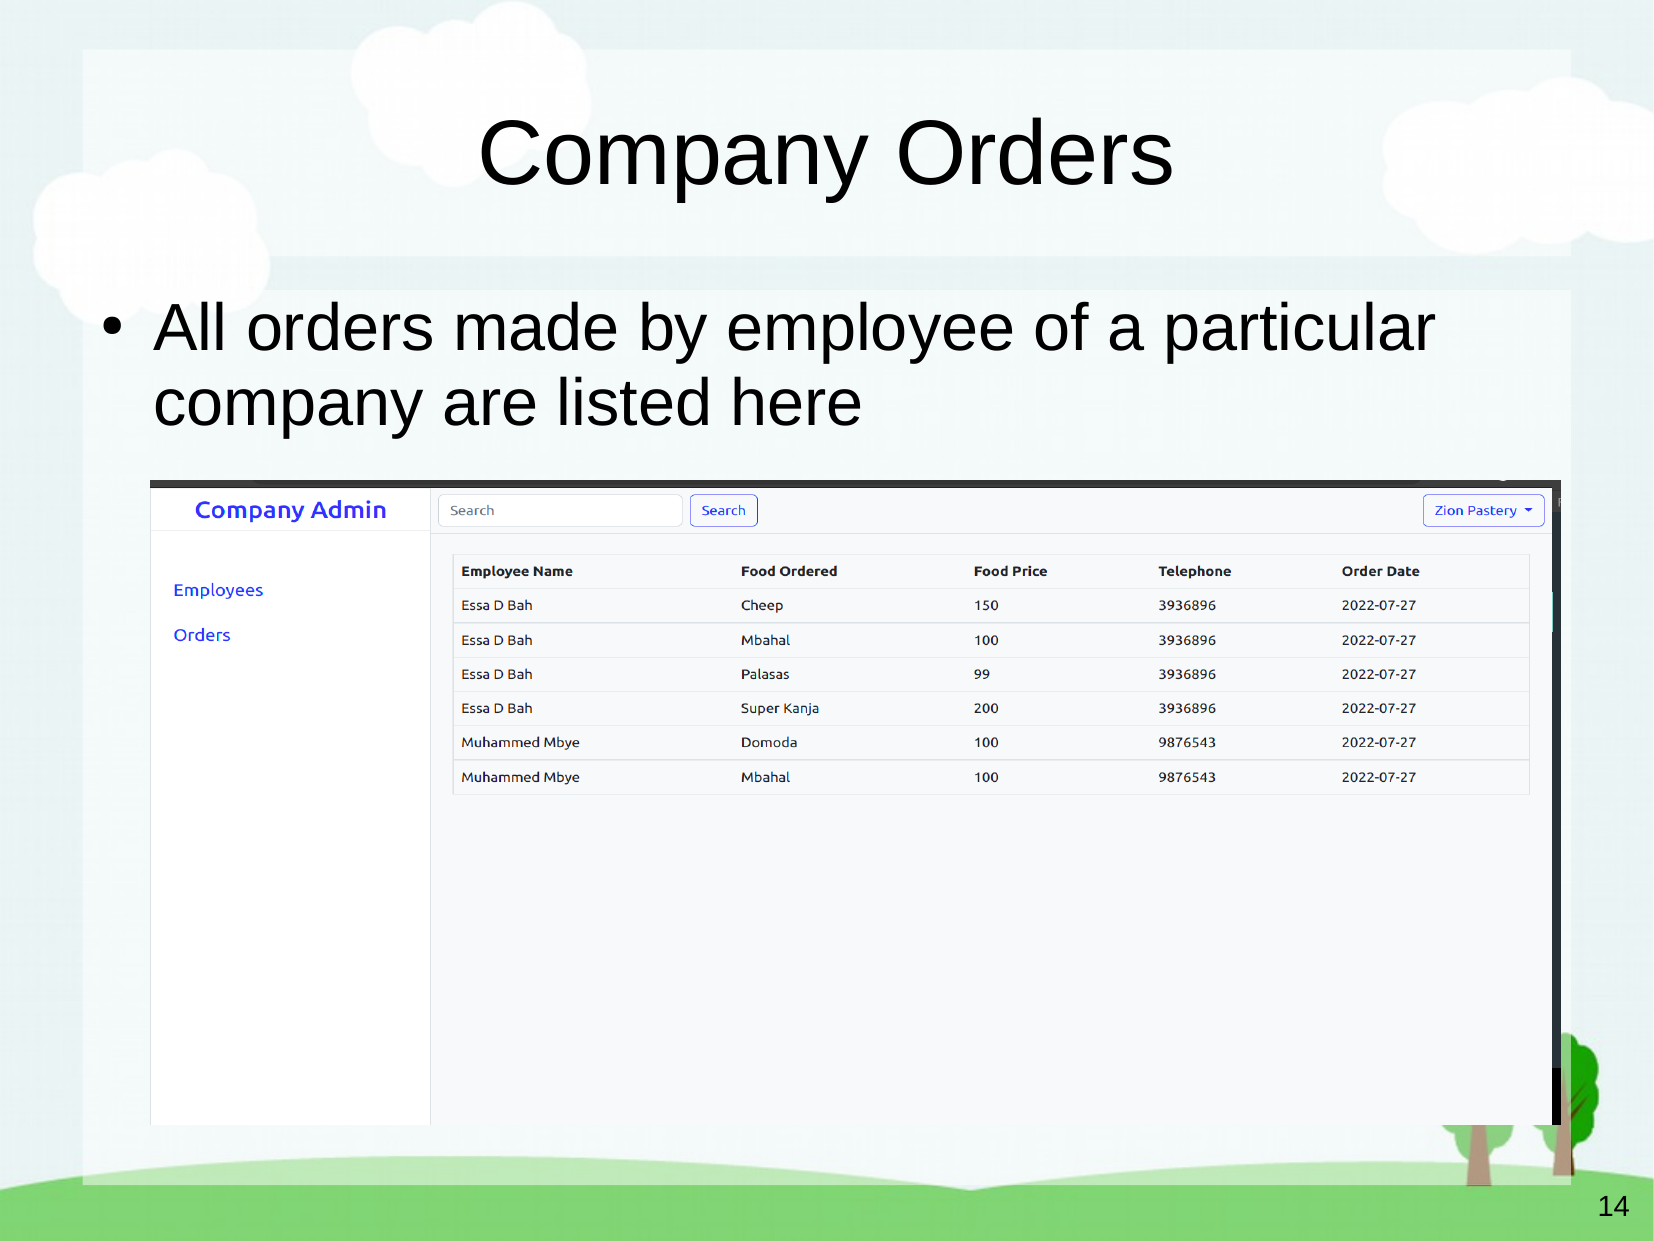

# Company Orders
All orders made by employee of a particular company are listed here
14